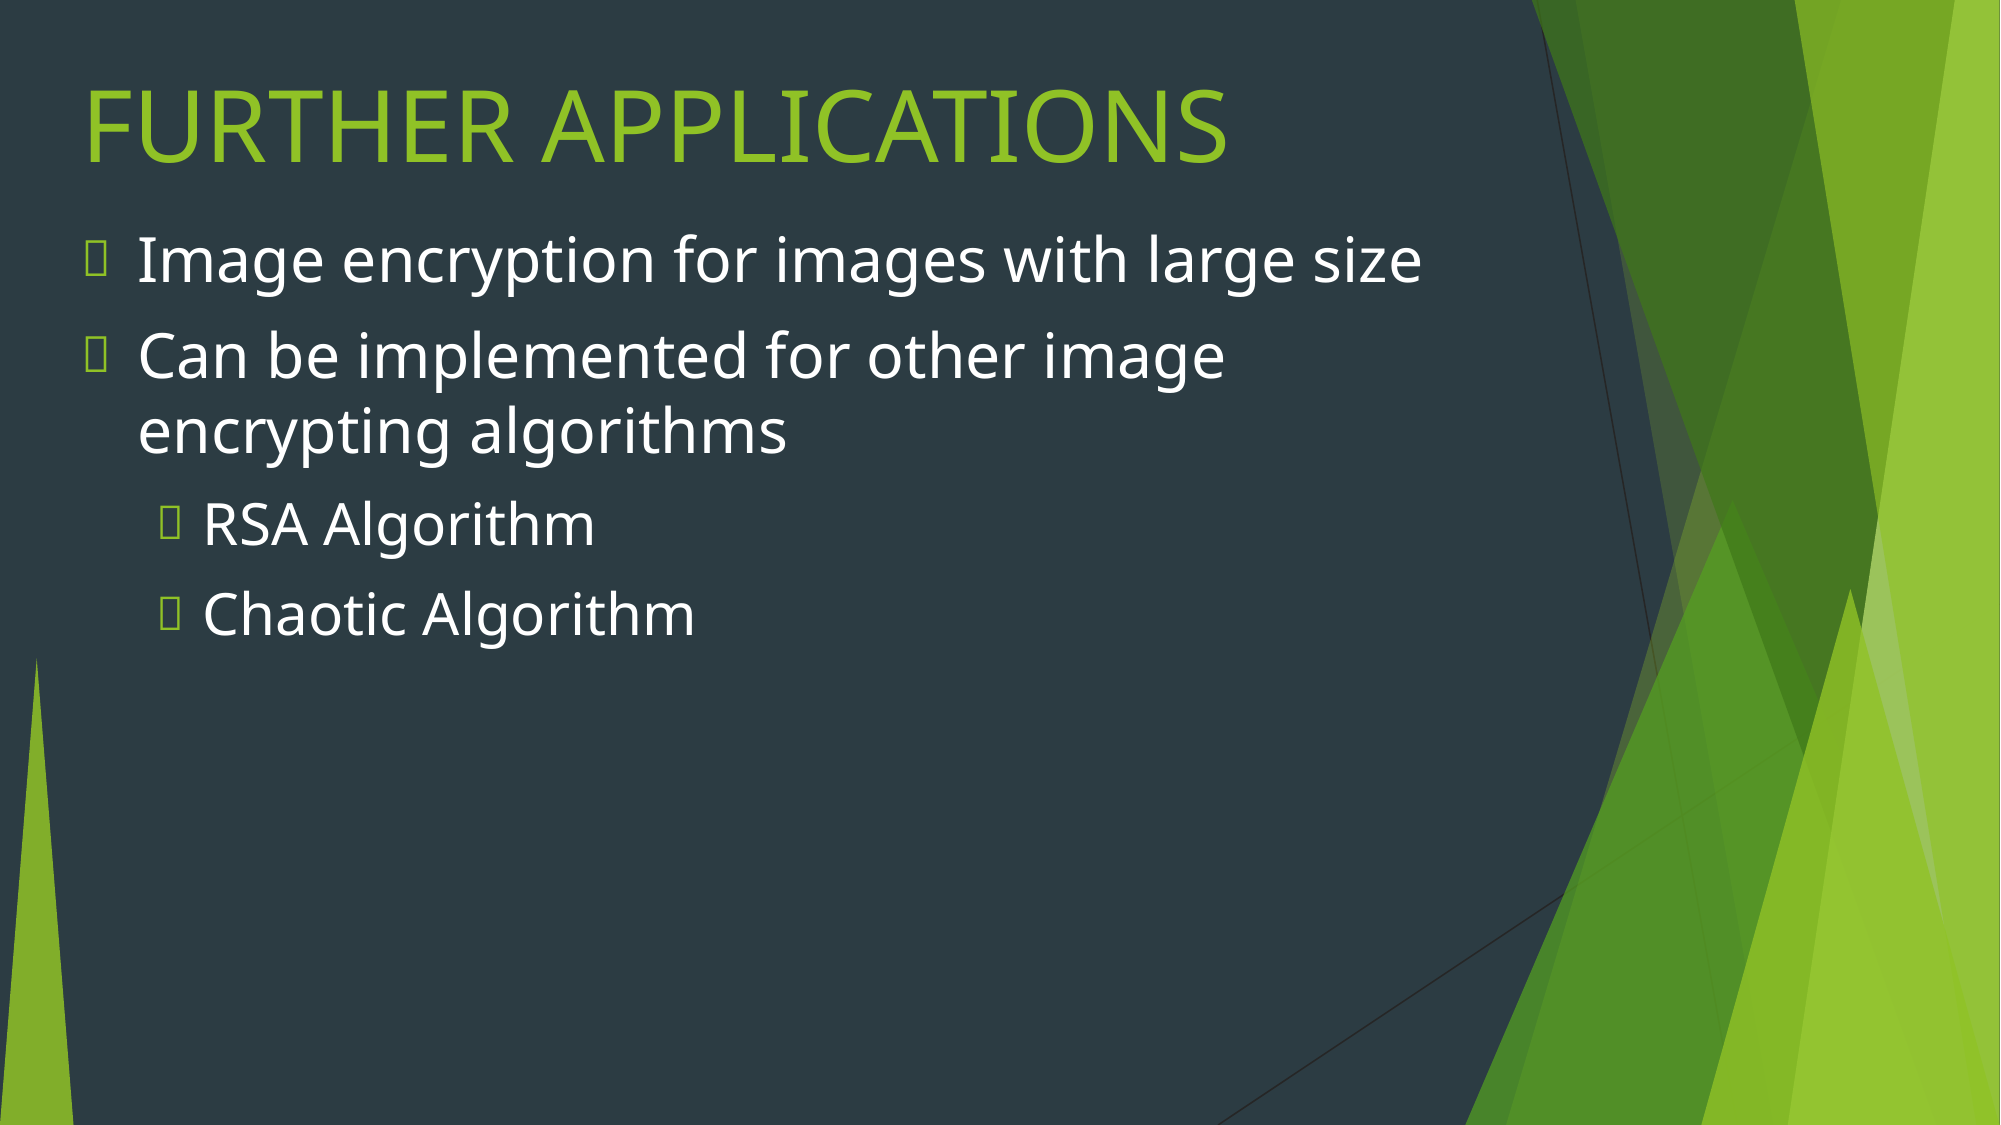

# FURTHER APPLICATIONS
Image encryption for images with large size
Can be implemented for other image encrypting algorithms
RSA Algorithm
Chaotic Algorithm